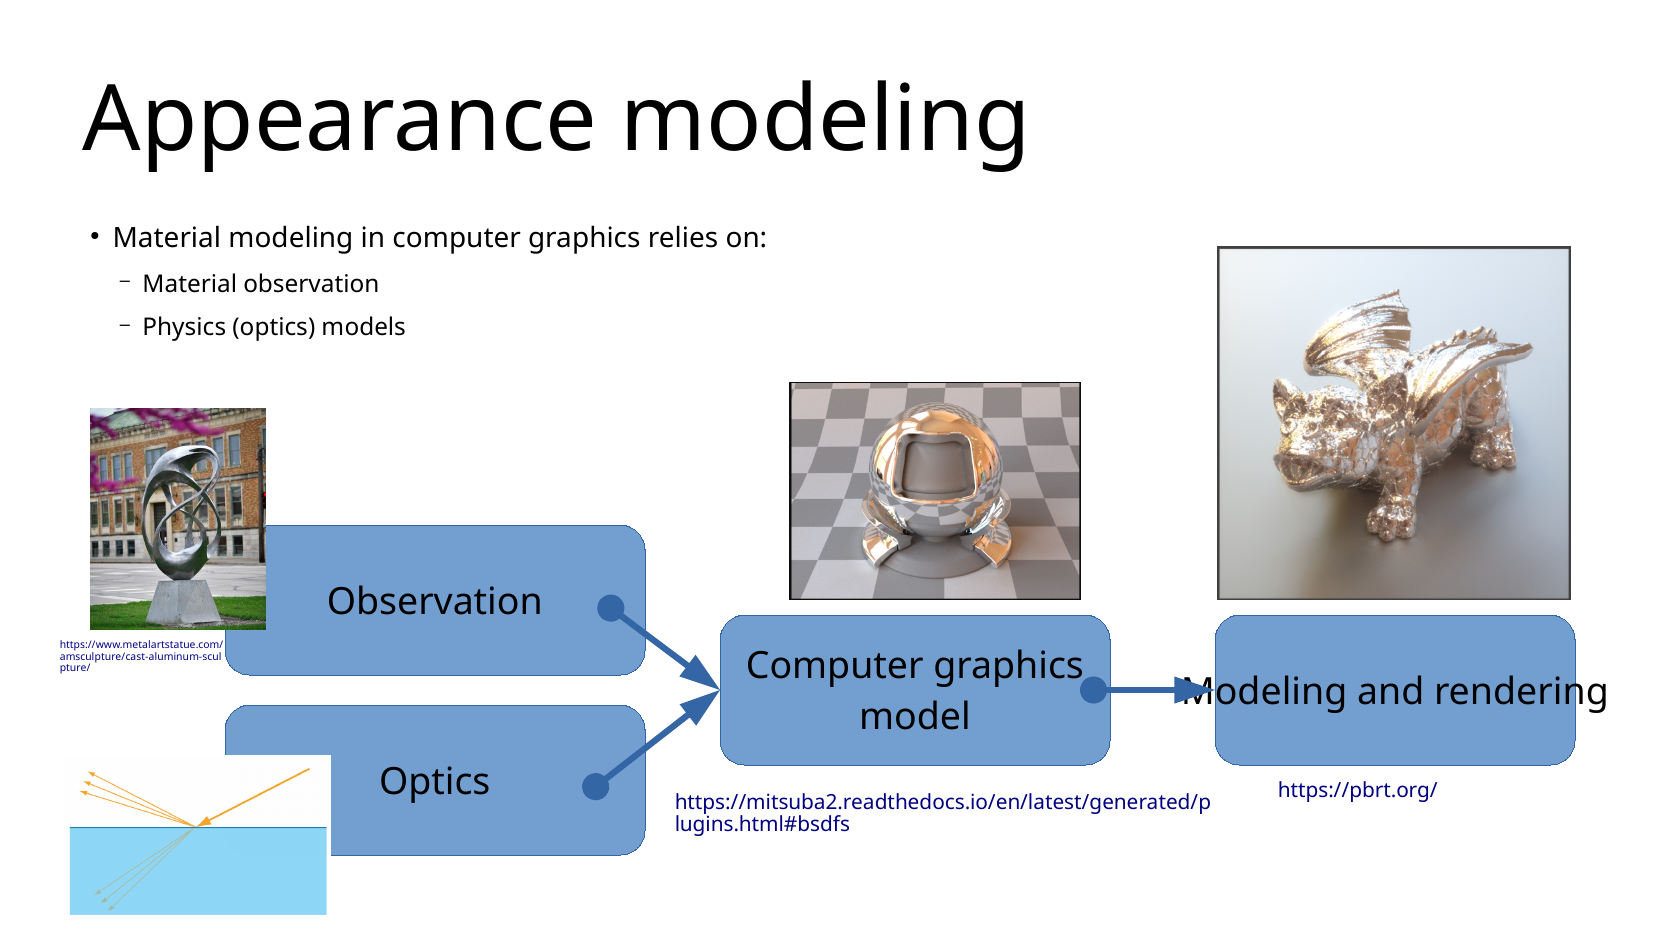

# Appearance modeling
Material modeling in computer graphics relies on:
Material observation
Physics (optics) models
Observation
Computer graphics
model
Modeling and rendering
https://www.metalartstatue.com/amsculpture/cast-aluminum-sculpture/
Optics
https://pbrt.org/
https://mitsuba2.readthedocs.io/en/latest/generated/plugins.html#bsdfs